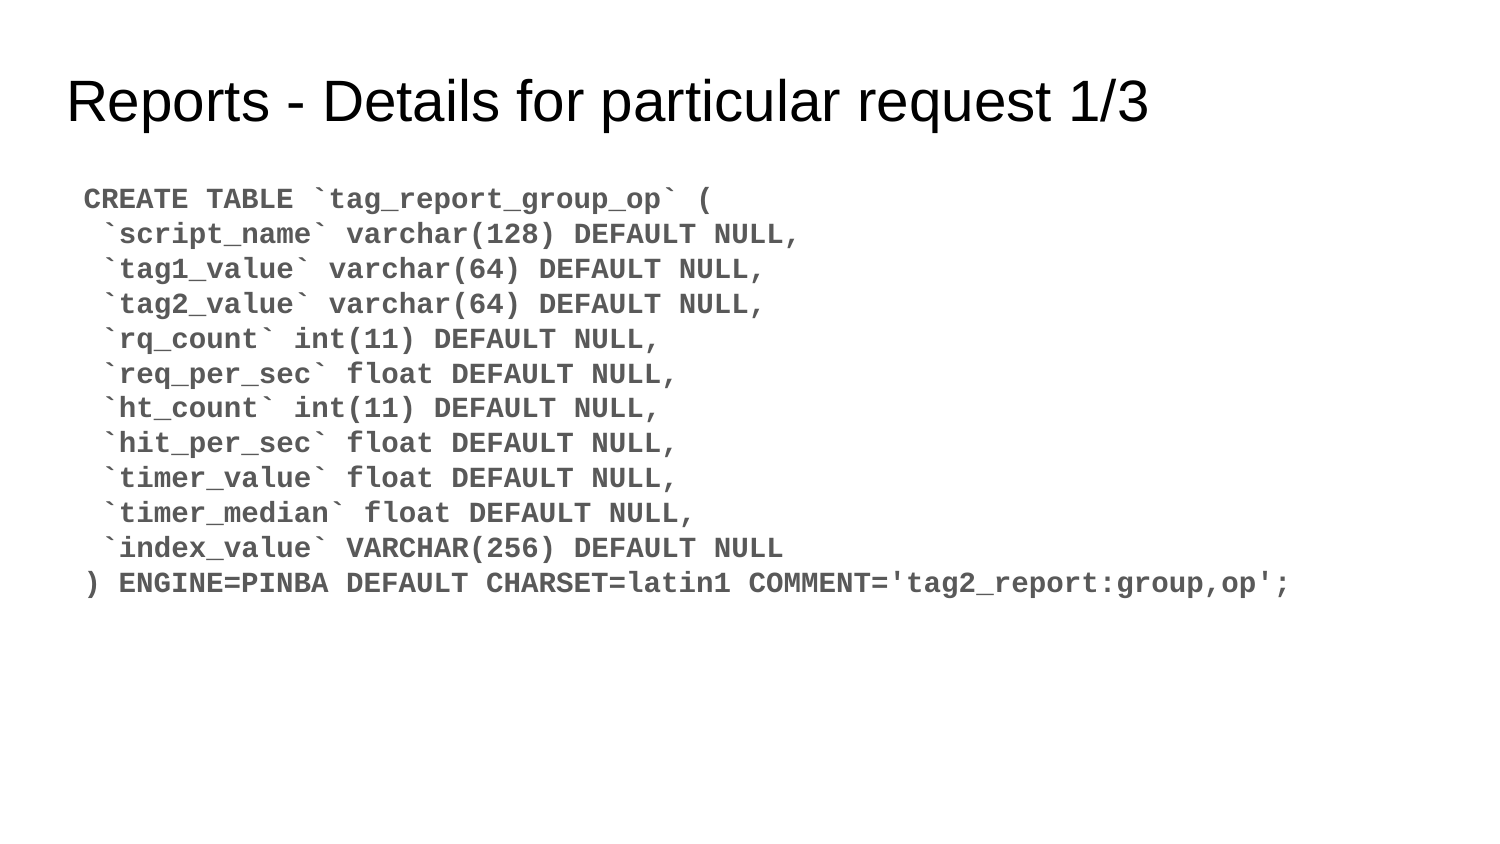

Reports - Details for particular request 1/3
# CREATE TABLE `tag_report_group_op` (
 `script_name` varchar(128) DEFAULT NULL,
 `tag1_value` varchar(64) DEFAULT NULL,
 `tag2_value` varchar(64) DEFAULT NULL,
 `rq_count` int(11) DEFAULT NULL,
 `req_per_sec` float DEFAULT NULL,
 `ht_count` int(11) DEFAULT NULL,
 `hit_per_sec` float DEFAULT NULL,
 `timer_value` float DEFAULT NULL,
 `timer_median` float DEFAULT NULL,
 `index_value` VARCHAR(256) DEFAULT NULL
 ) ENGINE=PINBA DEFAULT CHARSET=latin1 COMMENT='tag2_report:group,op';